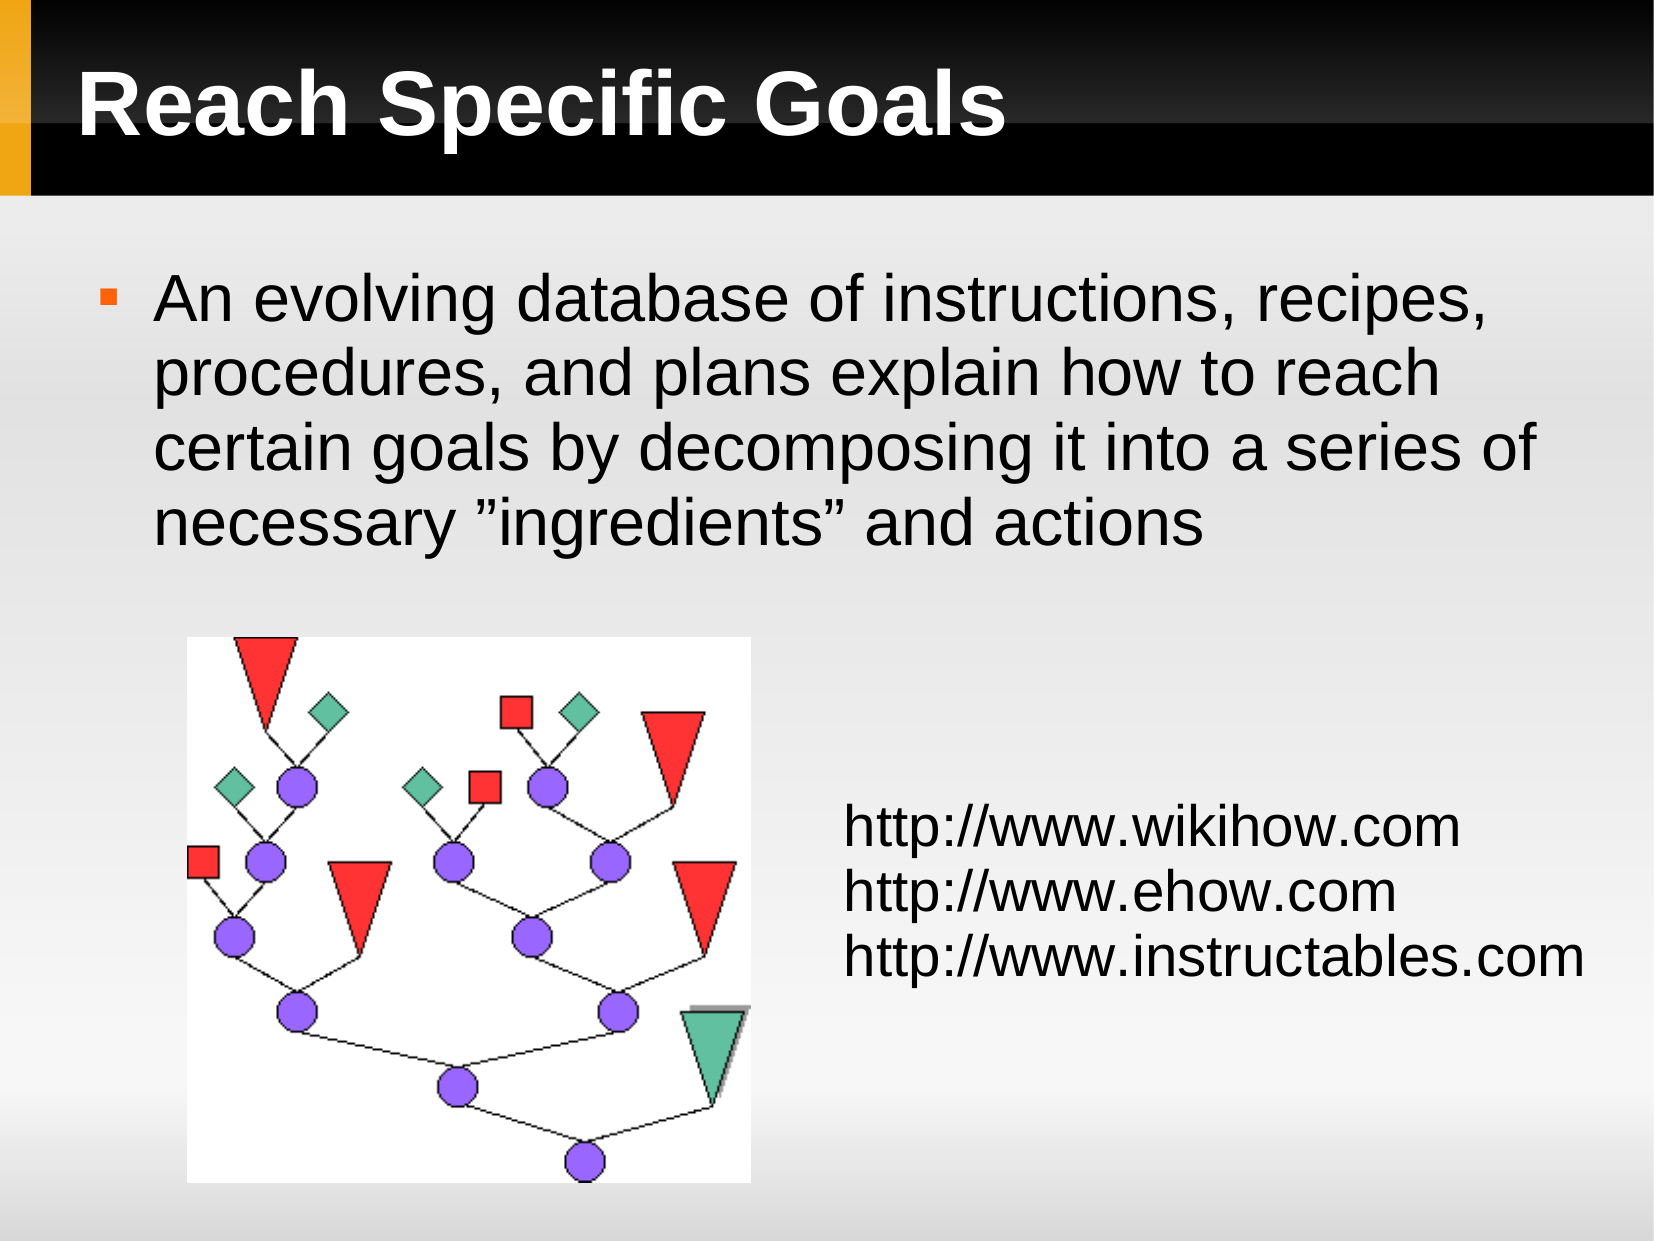

# Reach Specific Goals
An evolving database of instructions, recipes, procedures, and plans explain how to reach certain goals by decomposing it into a series of necessary ”ingredients” and actions
http://www.wikihow.com
http://www.ehow.com
http://www.instructables.com